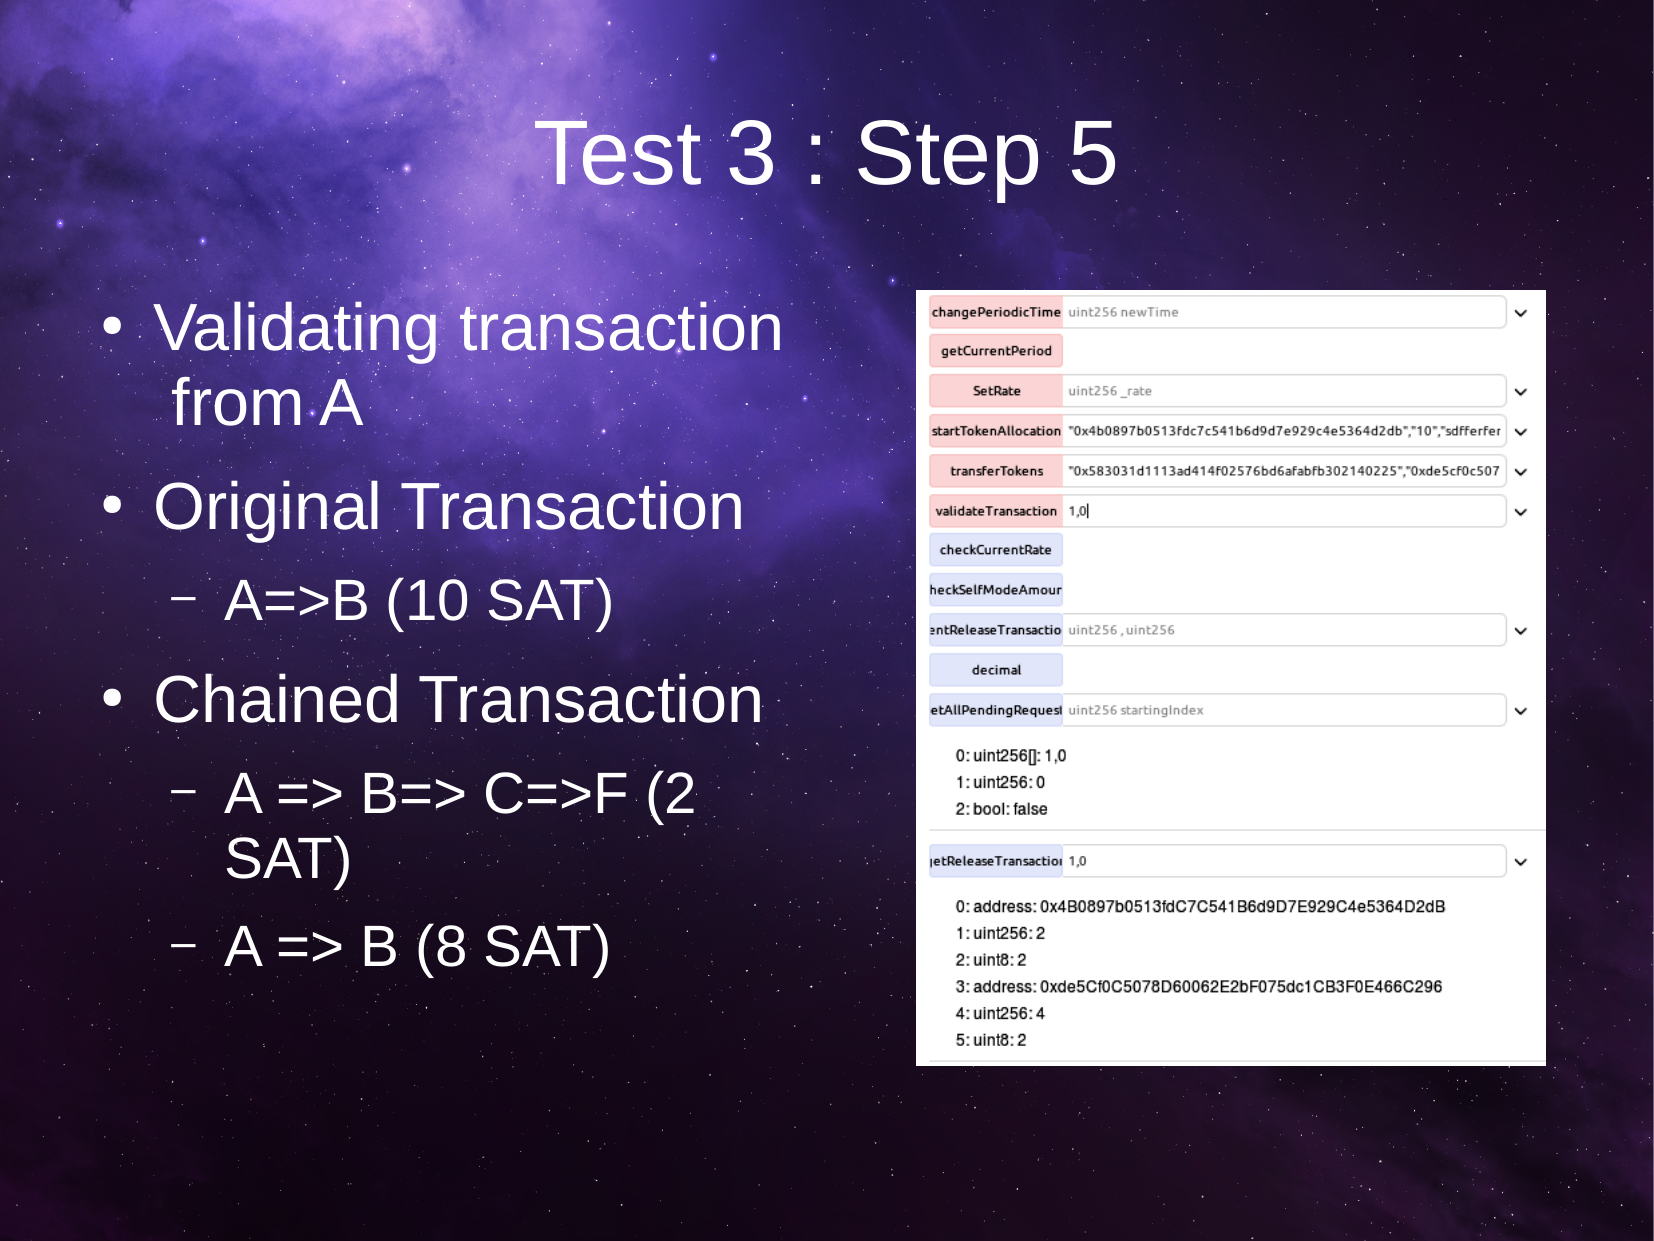

# Test 3 : Step 5
Validating transaction from A
Original Transaction
A=>B (10 SAT)
Chained Transaction
A => B=> C=>F (2 SAT)
A => B (8 SAT)